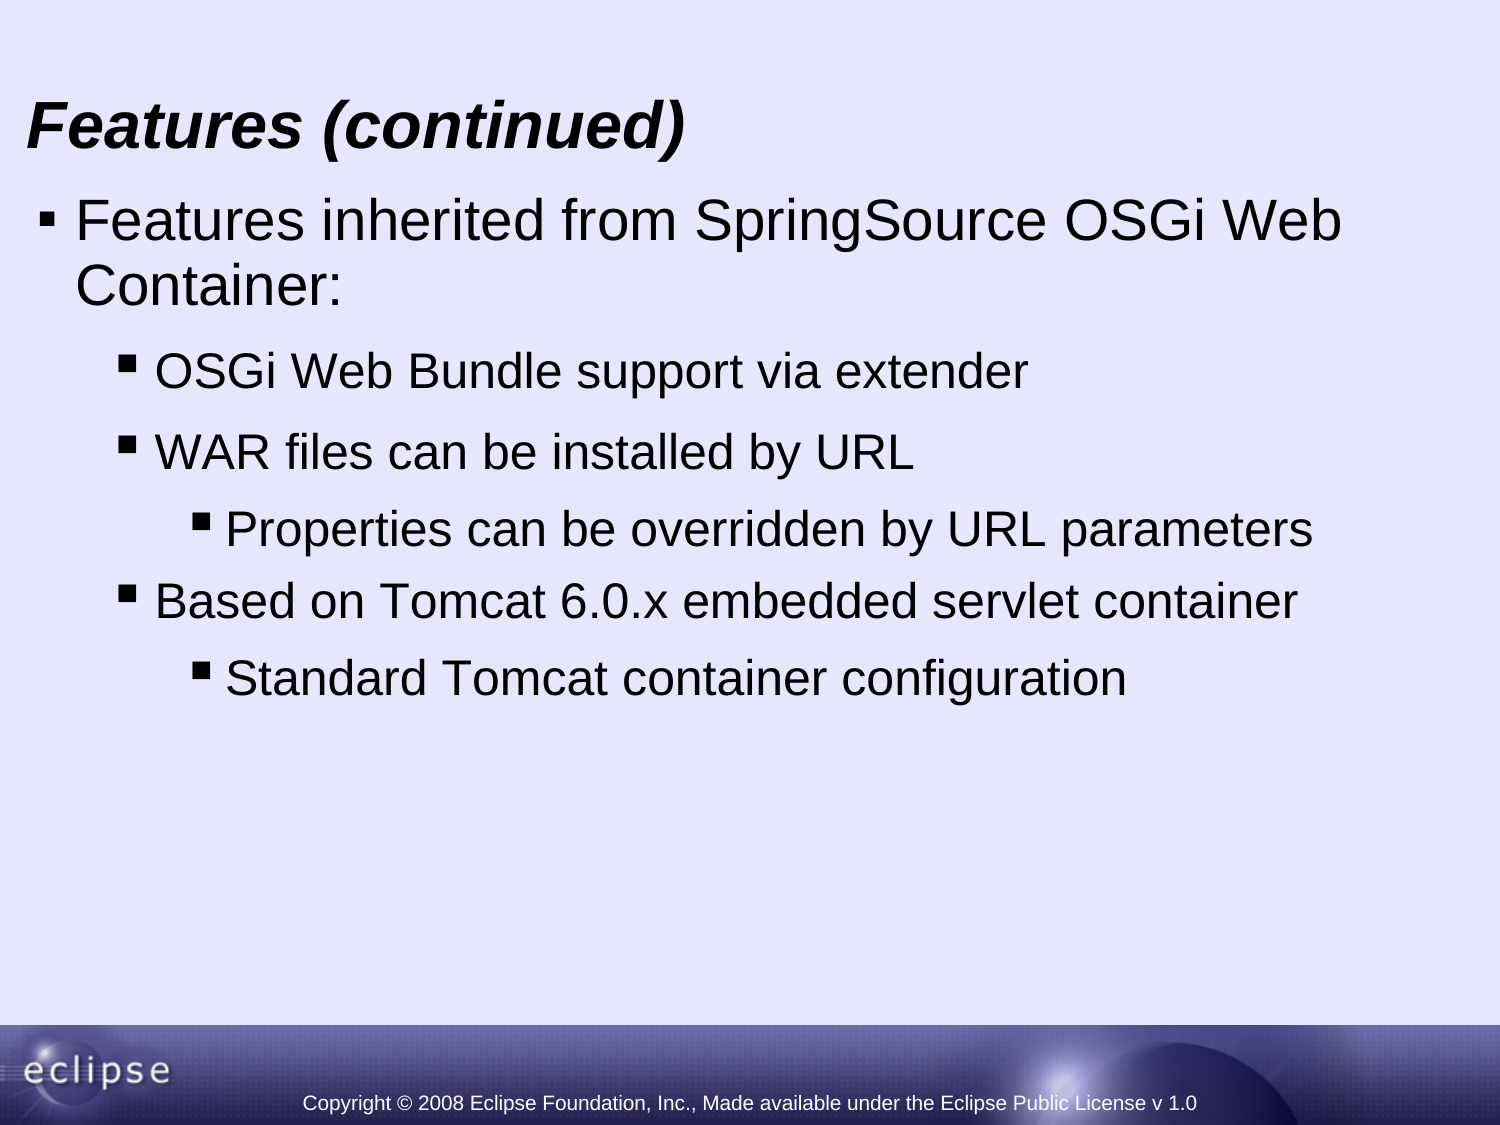

# Features (continued)
Features inherited from SpringSource OSGi Web Container:
OSGi Web Bundle support via extender
WAR files can be installed by URL
Properties can be overridden by URL parameters
Based on Tomcat 6.0.x embedded servlet container
Standard Tomcat container configuration